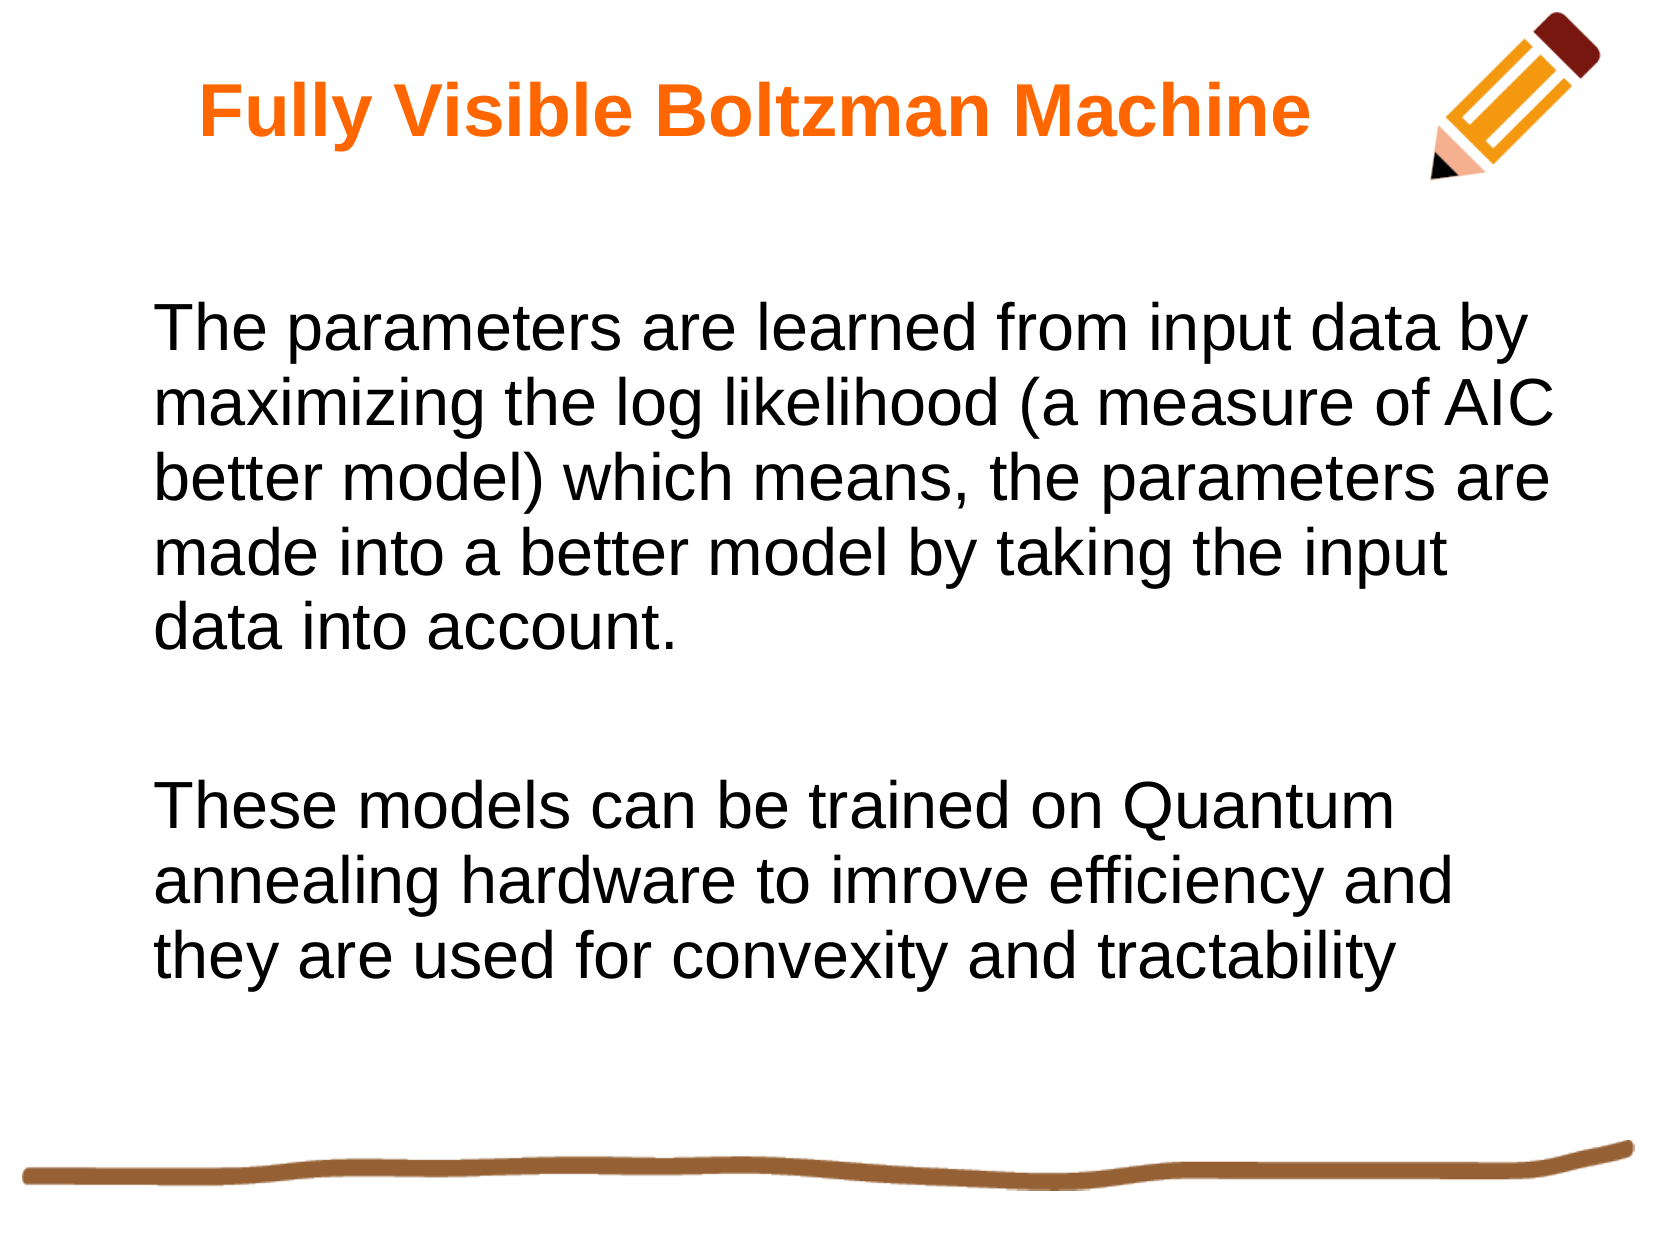

# Fully Visible Boltzman Machine
The parameters are learned from input data by maximizing the log likelihood (a measure of AIC better model) which means, the parameters are made into a better model by taking the input data into account.
These models can be trained on Quantum annealing hardware to imrove efficiency and they are used for convexity and tractability